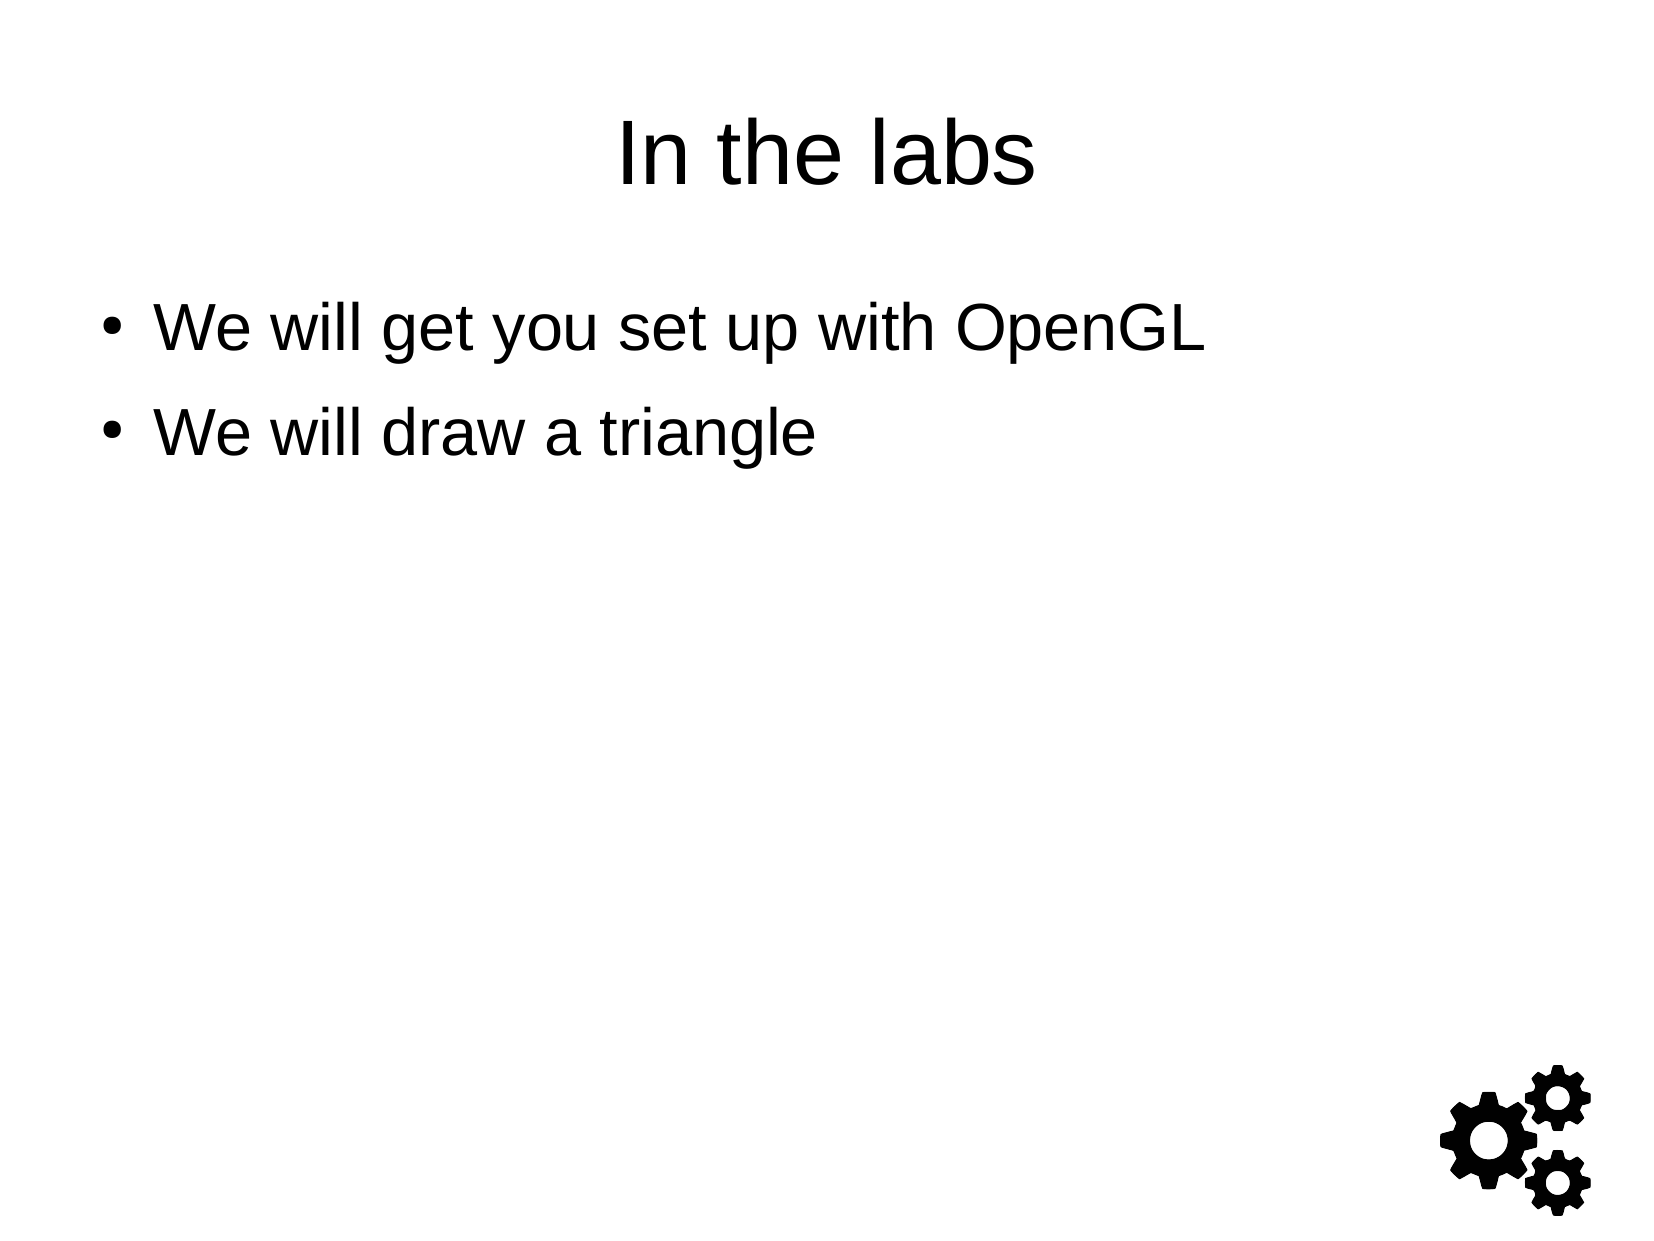

# In the labs
We will get you set up with OpenGL
We will draw a triangle